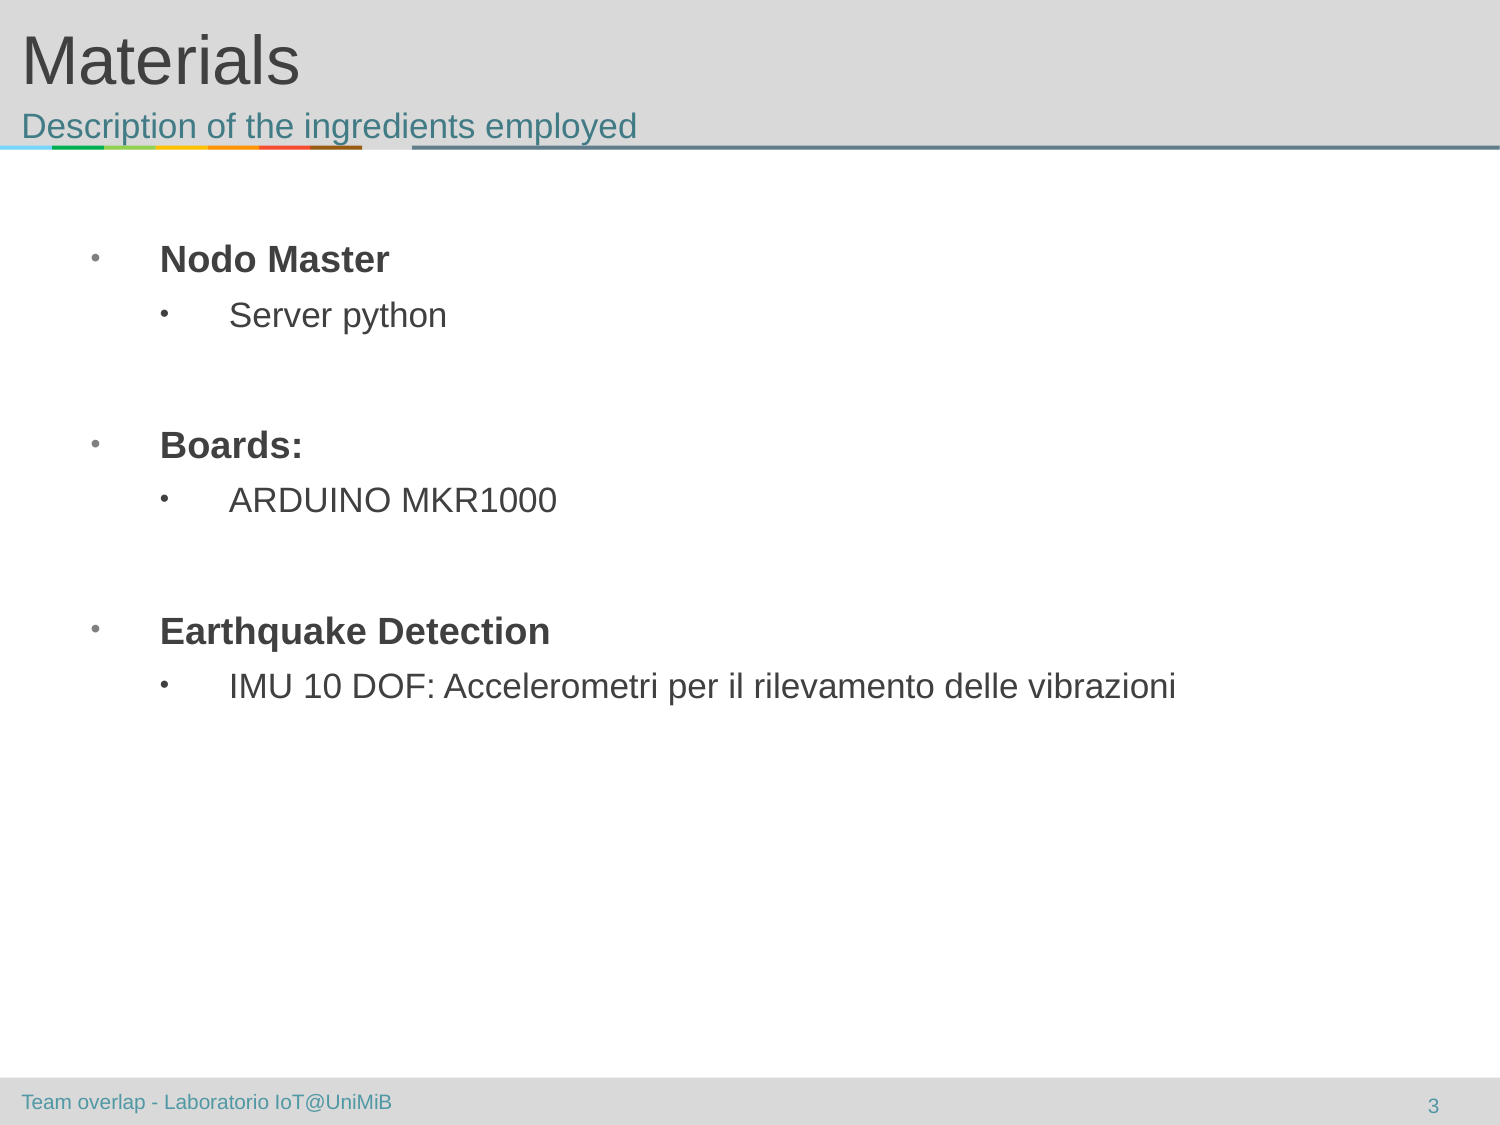

# Materials
Description of the ingredients employed
Nodo Master
Server python
Boards:
ARDUINO MKR1000
Earthquake Detection
IMU 10 DOF: Accelerometri per il rilevamento delle vibrazioni
Team overlap - Laboratorio IoT@UniMiB